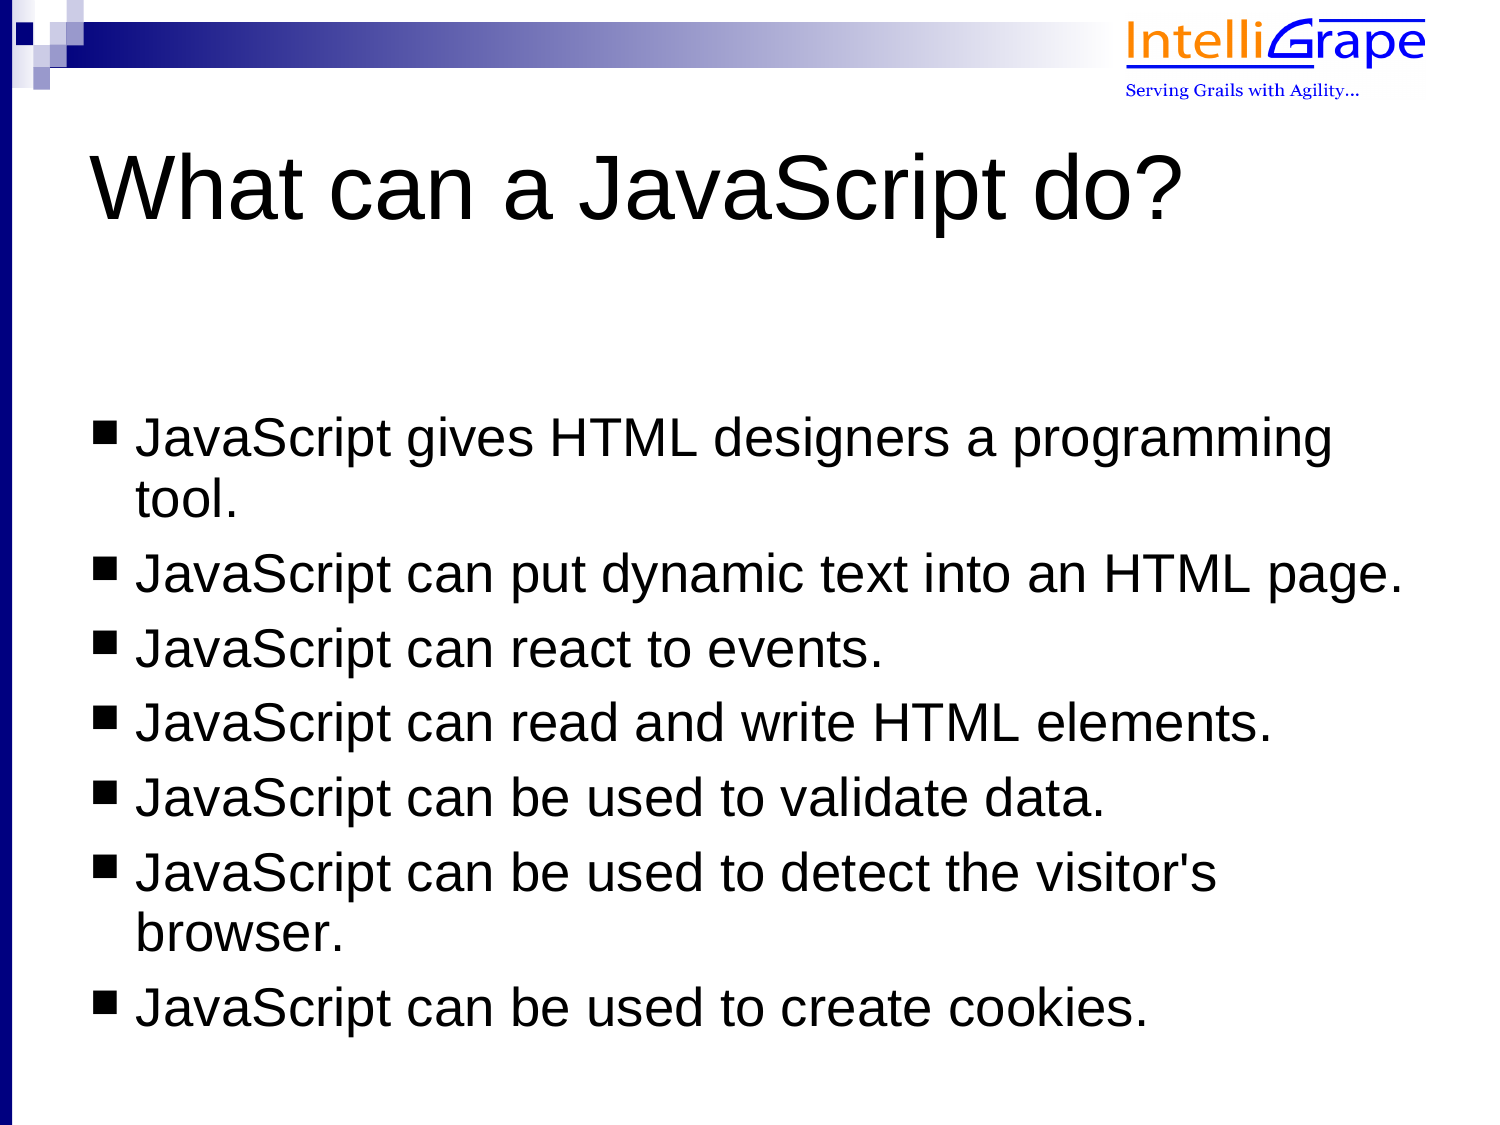

# What can a JavaScript do?
JavaScript gives HTML designers a programming tool.
JavaScript can put dynamic text into an HTML page.
JavaScript can react to events.
JavaScript can read and write HTML elements.
JavaScript can be used to validate data.
JavaScript can be used to detect the visitor's browser.
JavaScript can be used to create cookies.